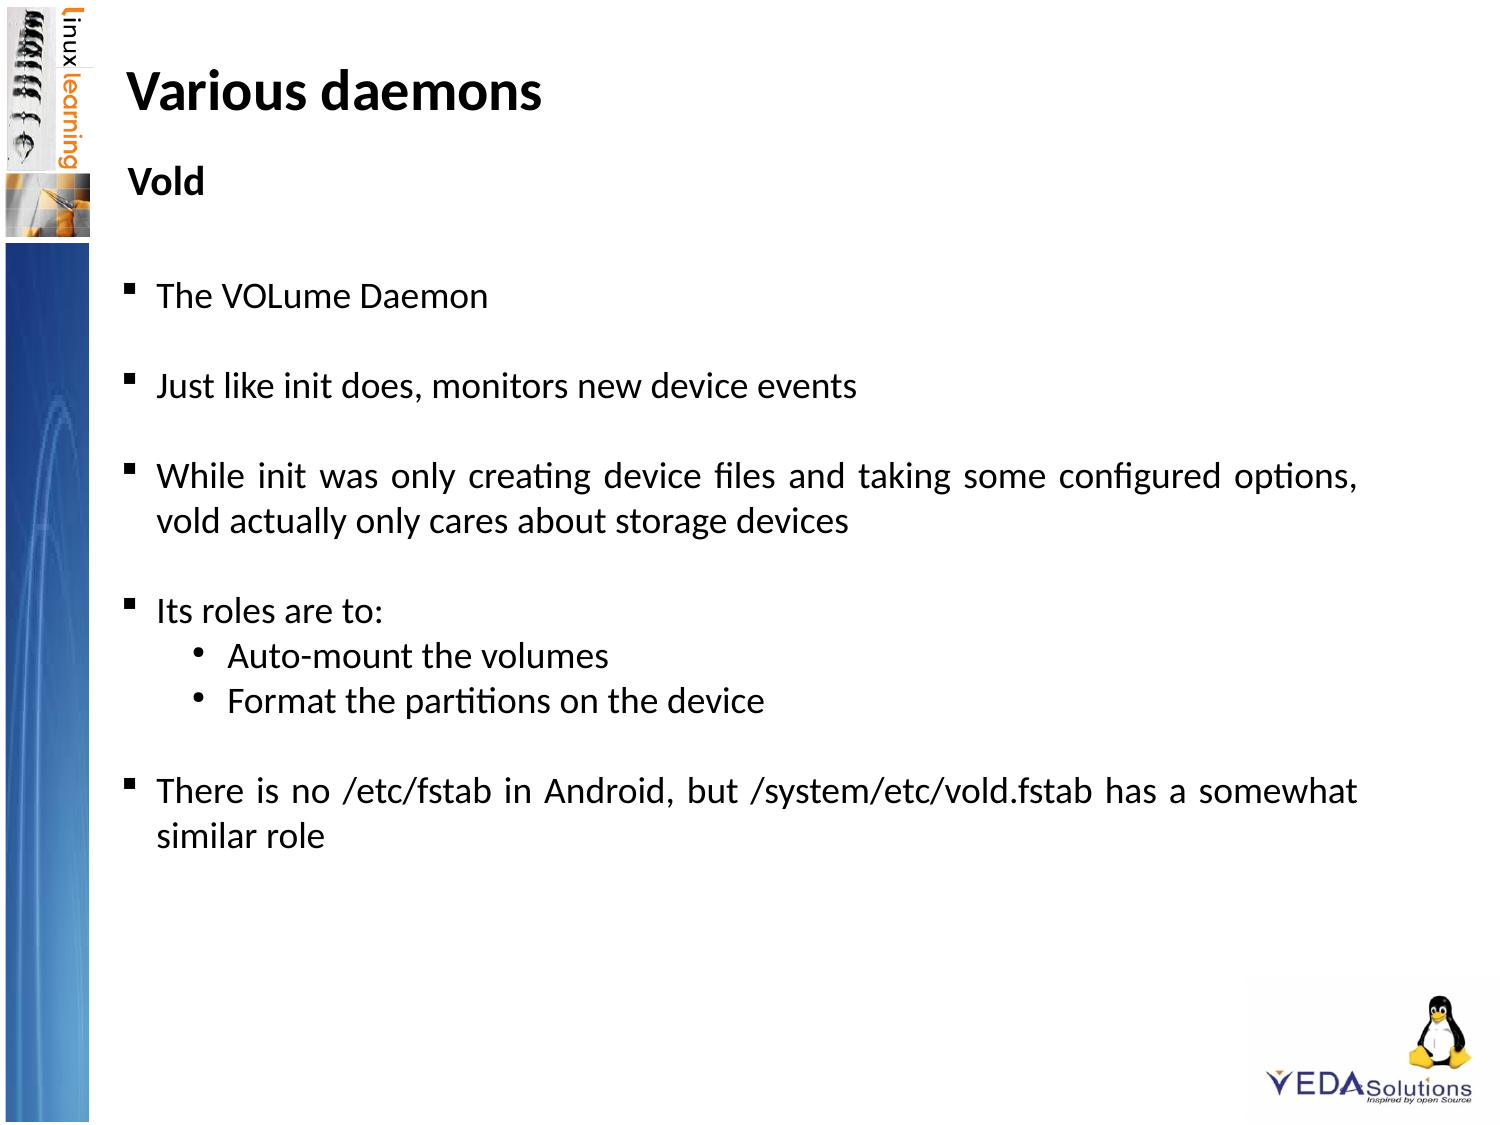

Various daemons
Vold
The VOLume Daemon
Just like init does, monitors new device events
While init was only creating device files and taking some configured options, vold actually only cares about storage devices
Its roles are to:
Auto-mount the volumes
Format the partitions on the device
There is no /etc/fstab in Android, but /system/etc/vold.fstab has a somewhat similar role